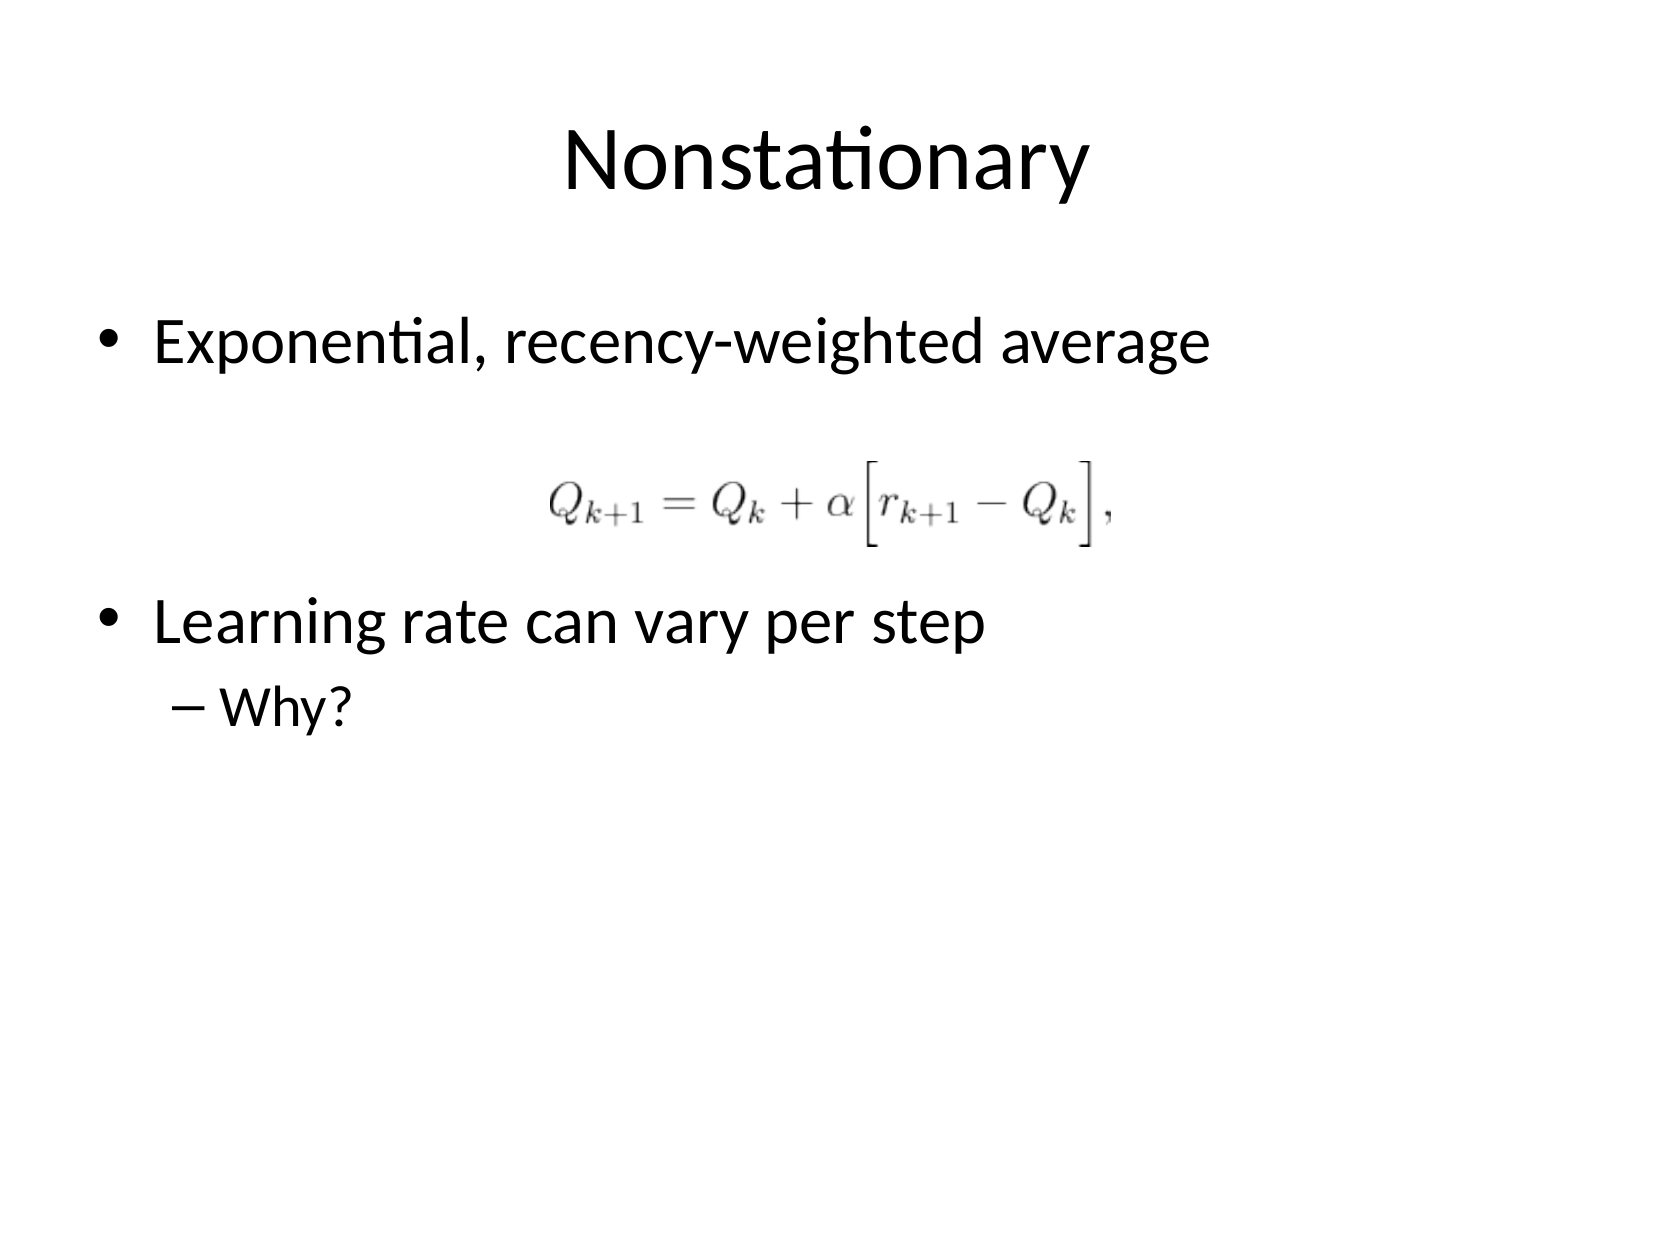

# Nonstationary
Exponential, recency-weighted average
Learning rate can vary per step
Why?